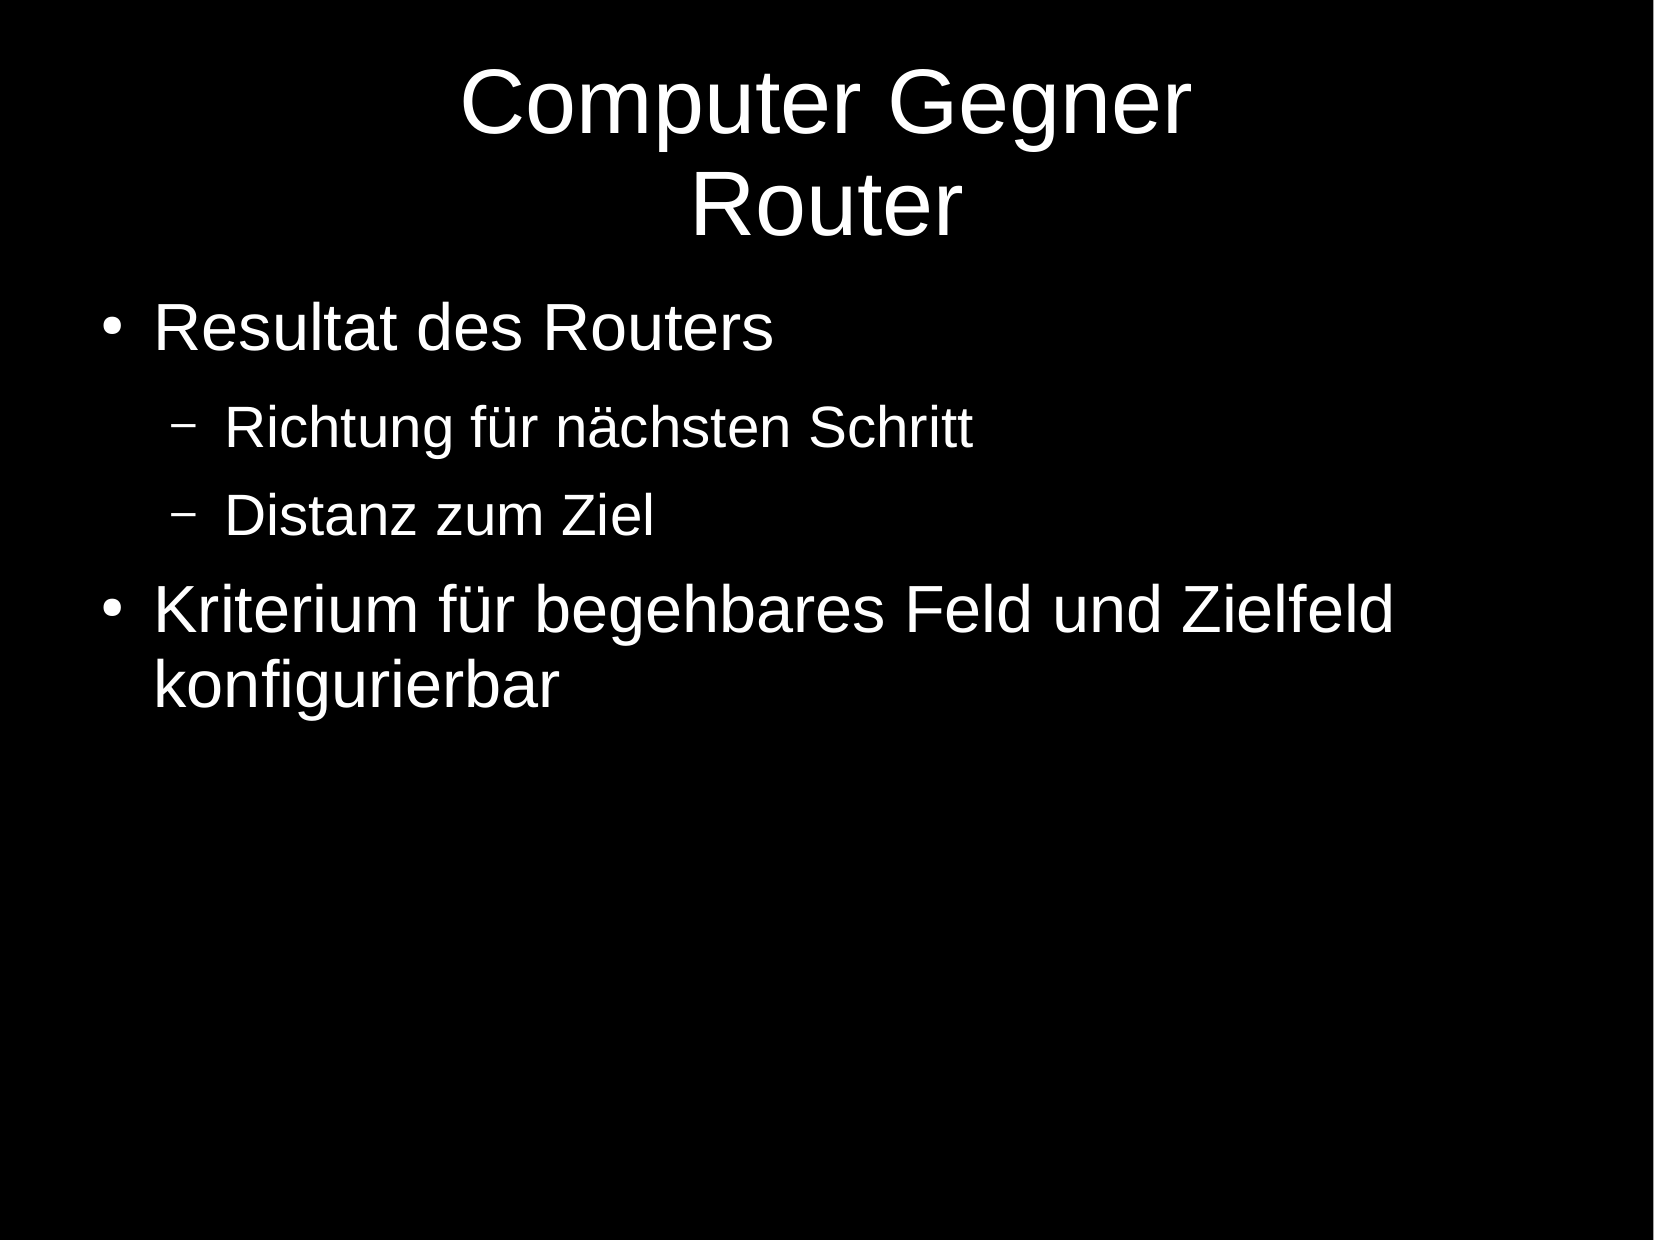

# Computer Gegner Router
Resultat des Routers
Richtung für nächsten Schritt
Distanz zum Ziel
Kriterium für begehbares Feld und Zielfeld konfigurierbar